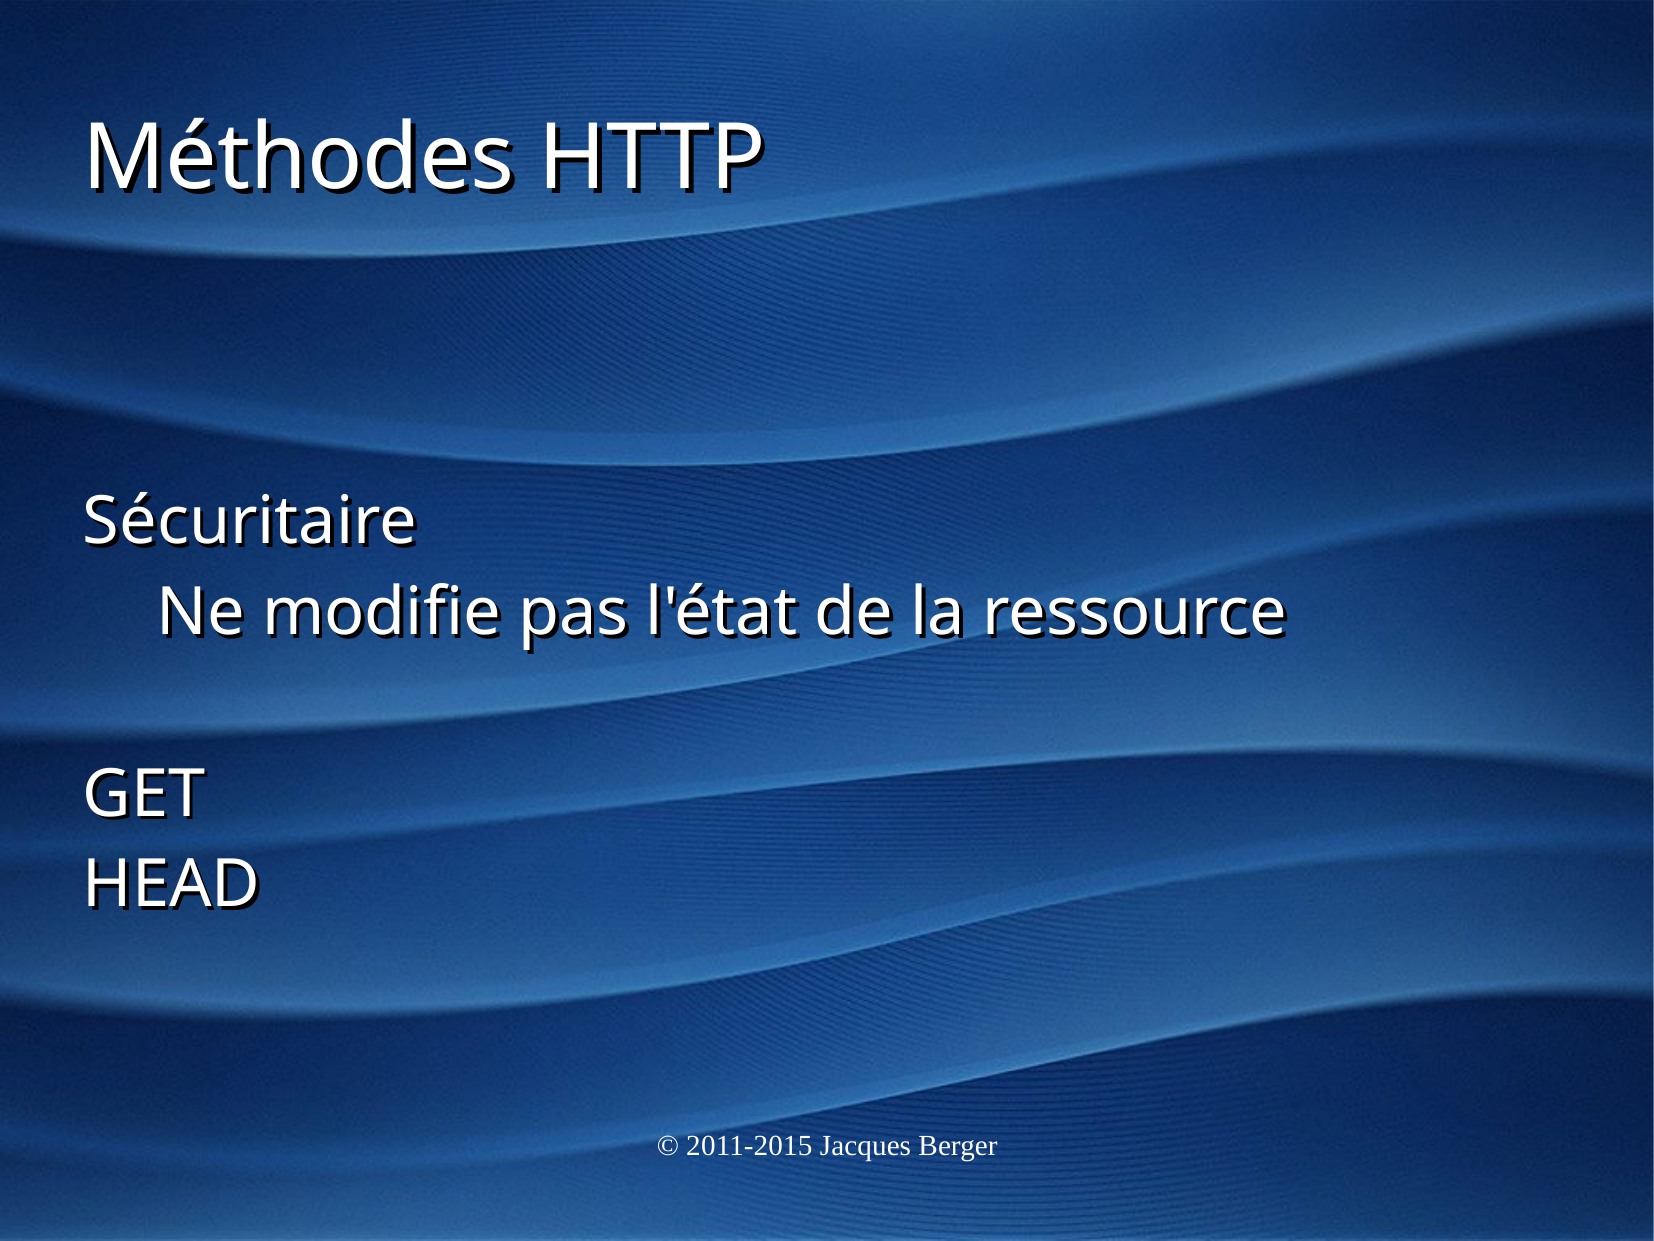

# Méthodes HTTP
Sécuritaire
	Ne modifie pas l'état de la ressource
GET
HEAD
© 2011-2015 Jacques Berger